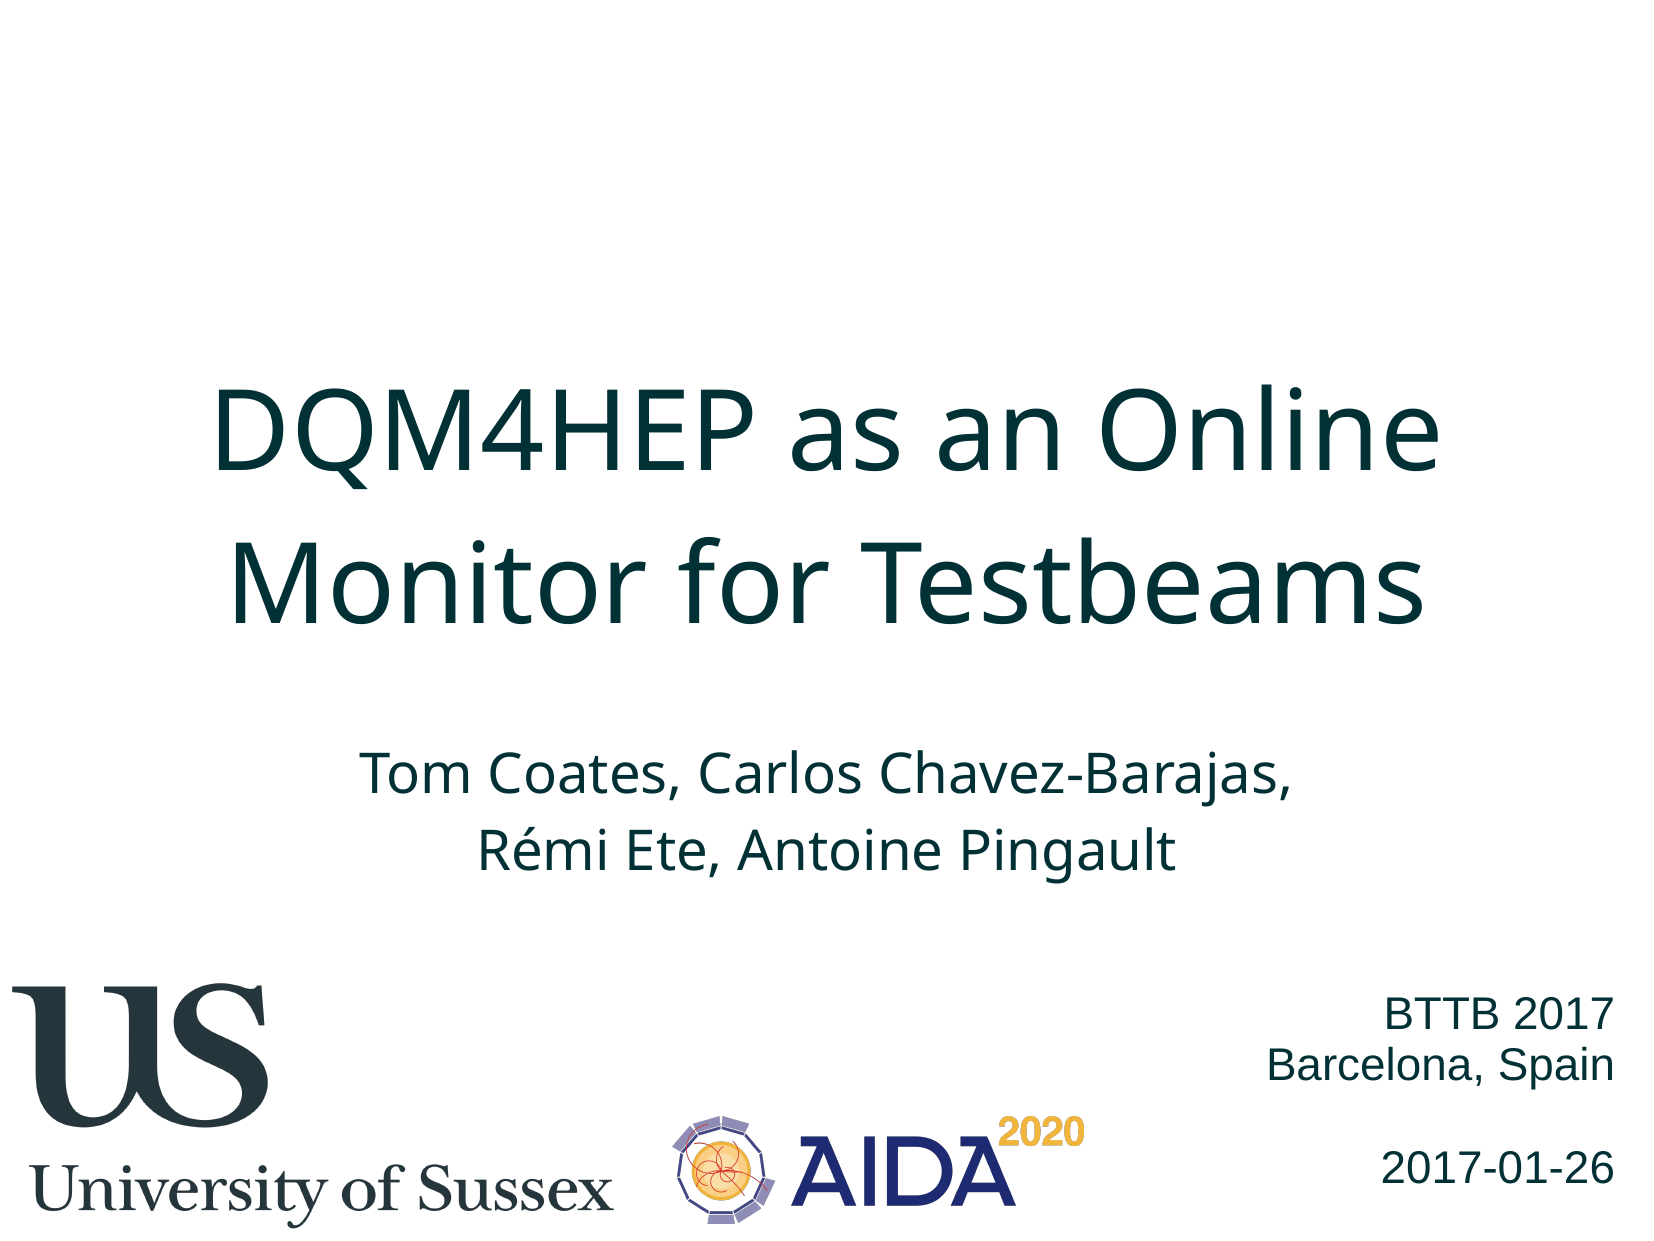

DQM4HEP as an Online
Monitor for Testbeams
Tom Coates, Carlos Chavez-Barajas,
Rémi Ete, Antoine Pingault
BTTB 2017
Barcelona, Spain
2017-01-26